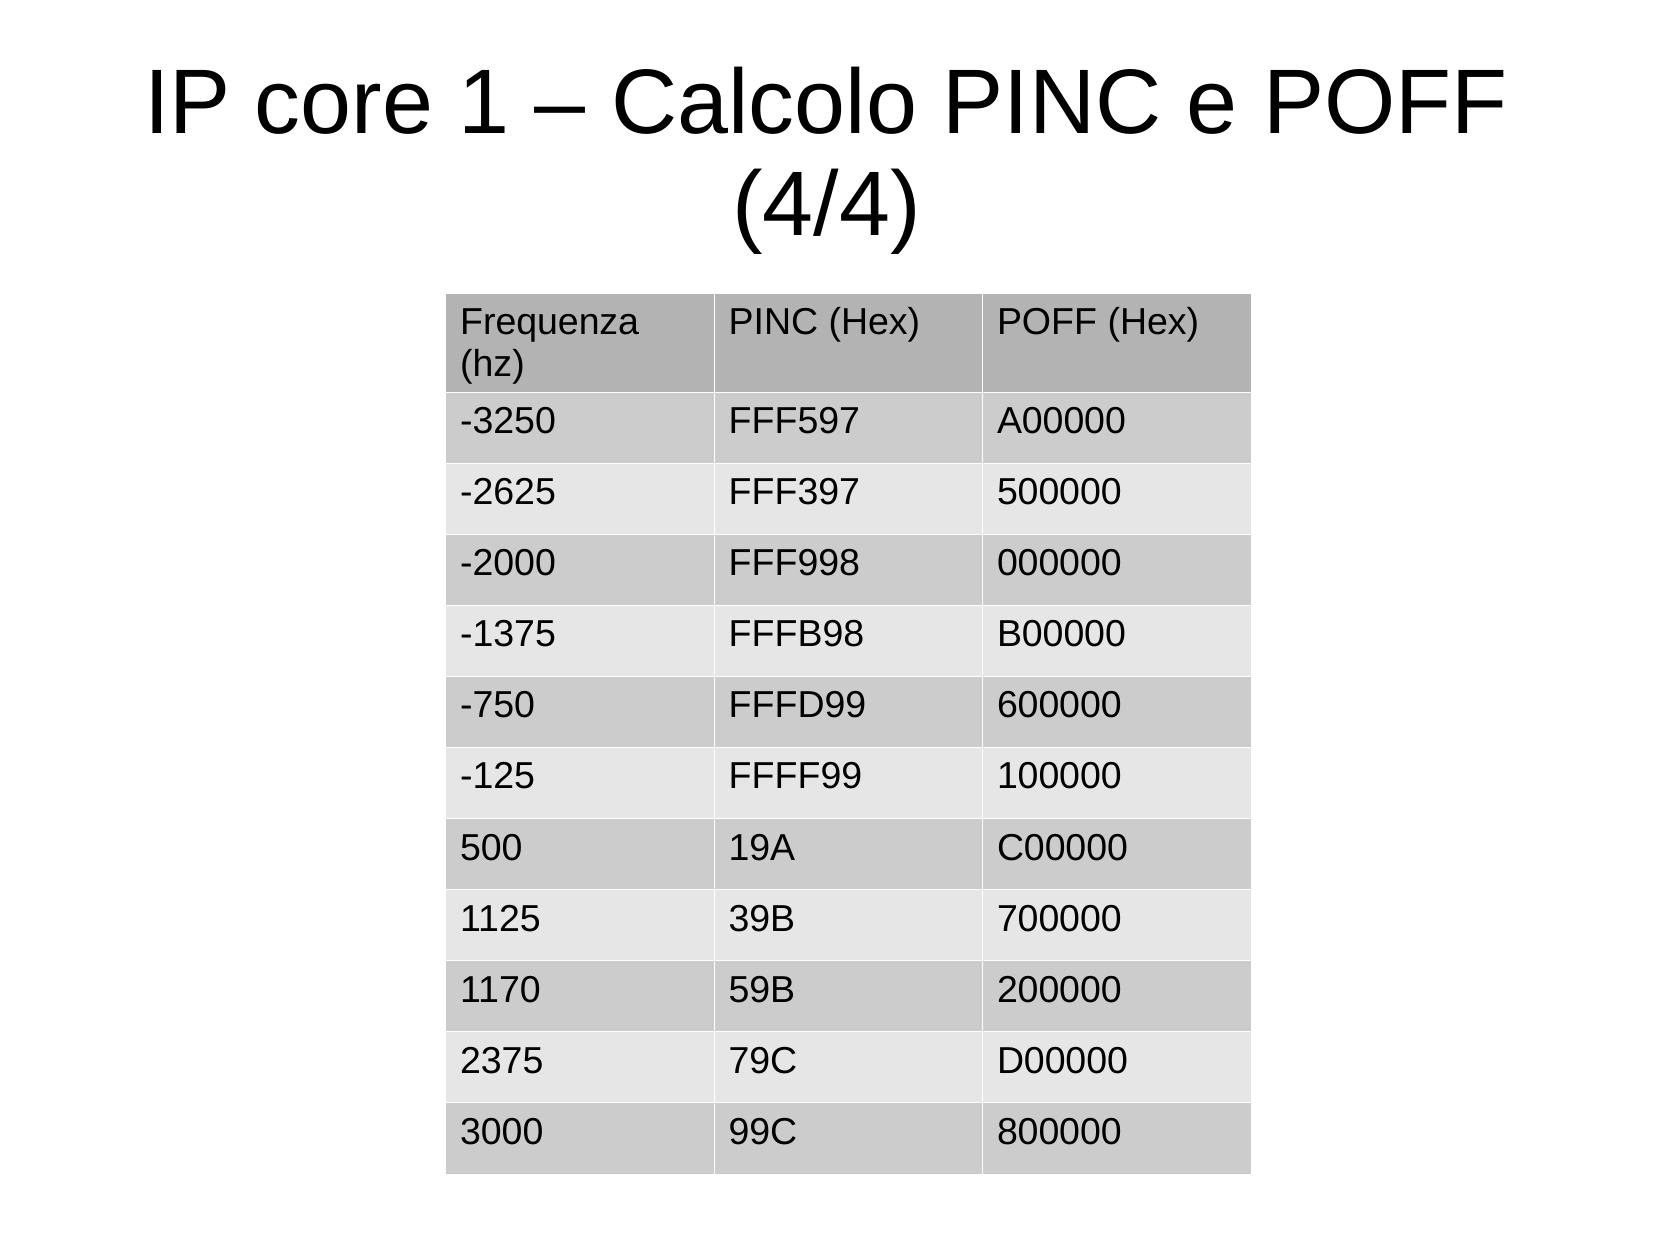

# IP core 1 – Calcolo PINC e POFF (4/4)
| Frequenza (hz) | PINC (Hex) | POFF (Hex) |
| --- | --- | --- |
| -3250 | FFF597 | A00000 |
| -2625 | FFF397 | 500000 |
| -2000 | FFF998 | 000000 |
| -1375 | FFFB98 | B00000 |
| -750 | FFFD99 | 600000 |
| -125 | FFFF99 | 100000 |
| 500 | 19A | C00000 |
| 1125 | 39B | 700000 |
| 1170 | 59B | 200000 |
| 2375 | 79C | D00000 |
| 3000 | 99C | 800000 |